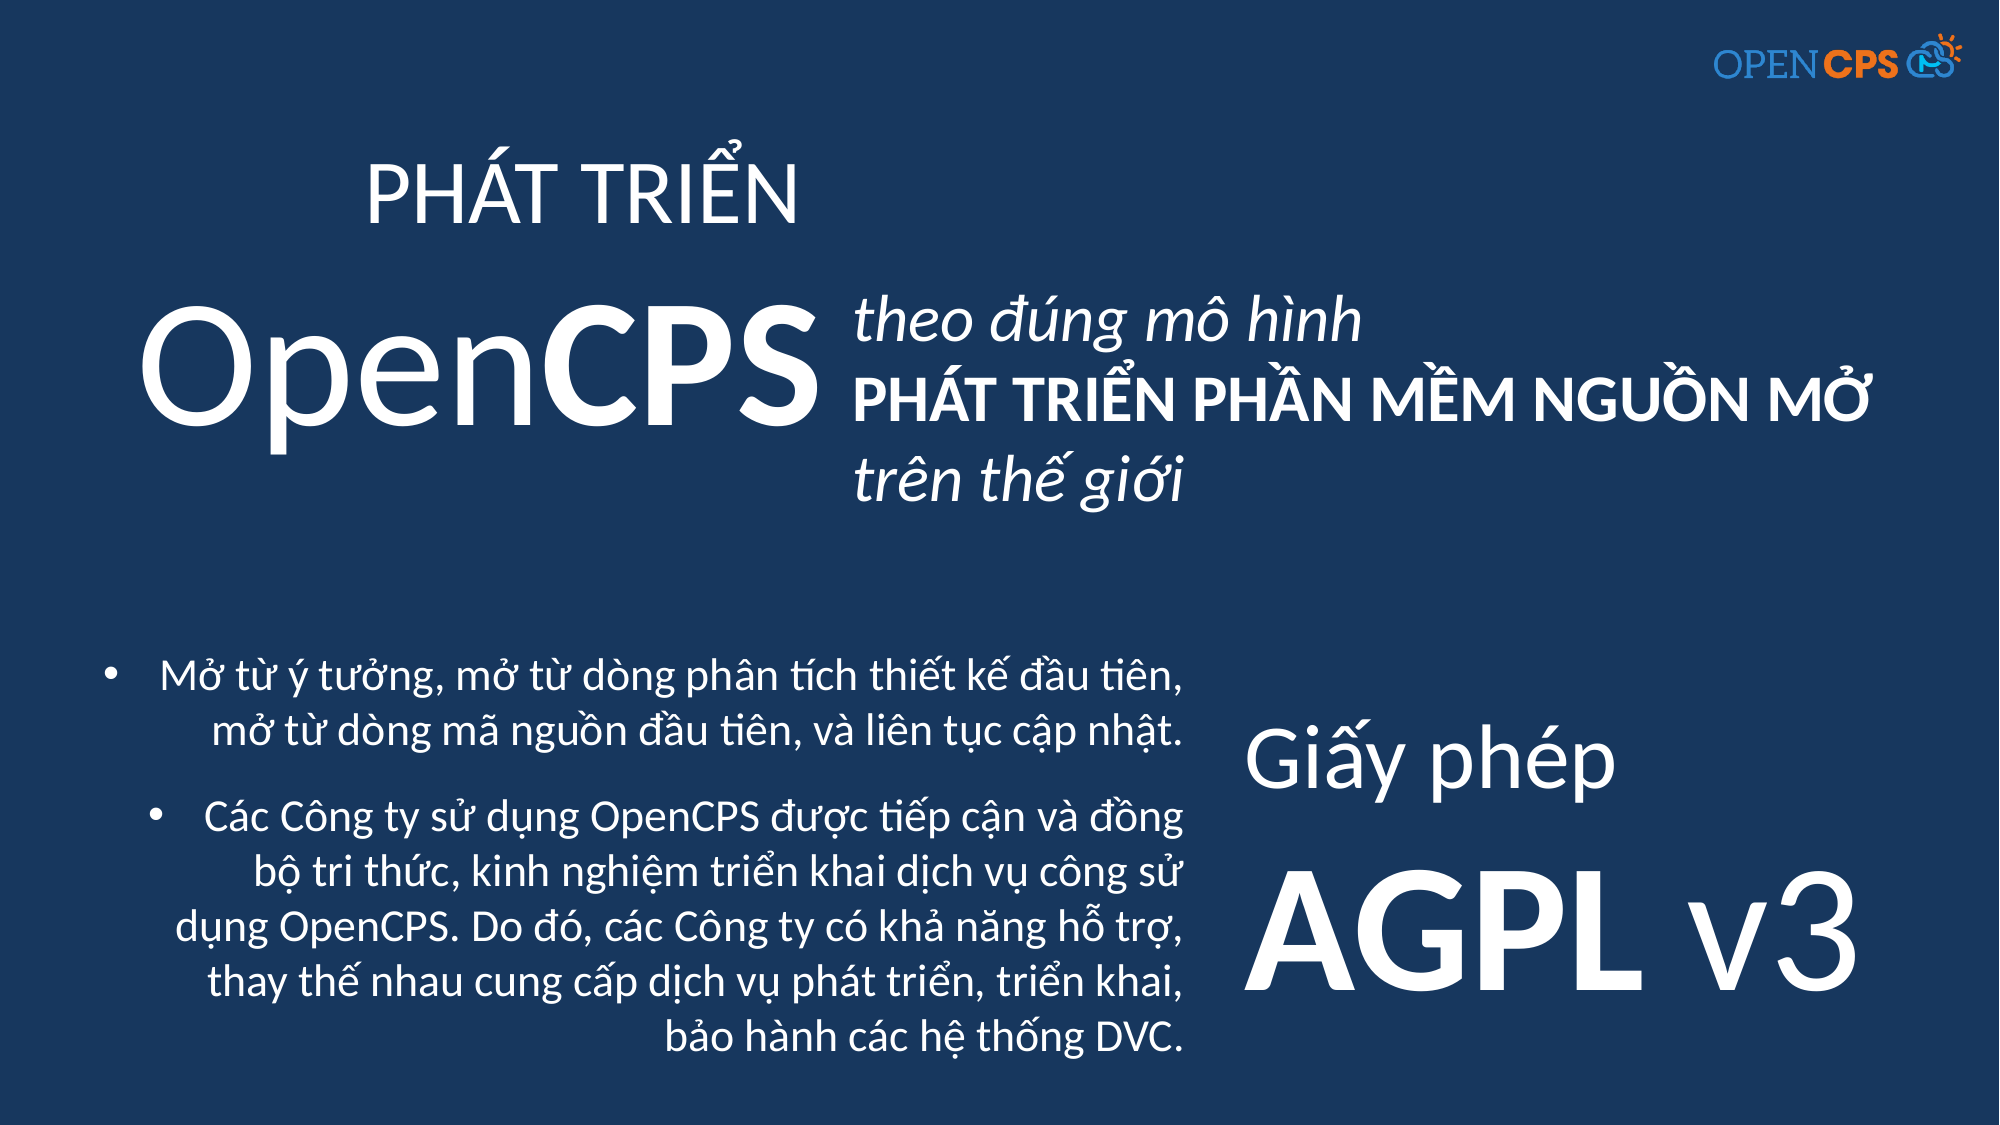

PHÁT TRIỂN
OpenCPS
theo đúng mô hình
PHÁT TRIỂN PHẦN MỀM NGUỒN MỞ
trên thế giới
Mở từ ý tưởng, mở từ dòng phân tích thiết kế đầu tiên, mở từ dòng mã nguồn đầu tiên, và liên tục cập nhật.
Giấy phép
AGPL v3
Các Công ty sử dụng OpenCPS được tiếp cận và đồng bộ tri thức, kinh nghiệm triển khai dịch vụ công sử dụng OpenCPS. Do đó, các Công ty có khả năng hỗ trợ, thay thế nhau cung cấp dịch vụ phát triển, triển khai, bảo hành các hệ thống DVC.